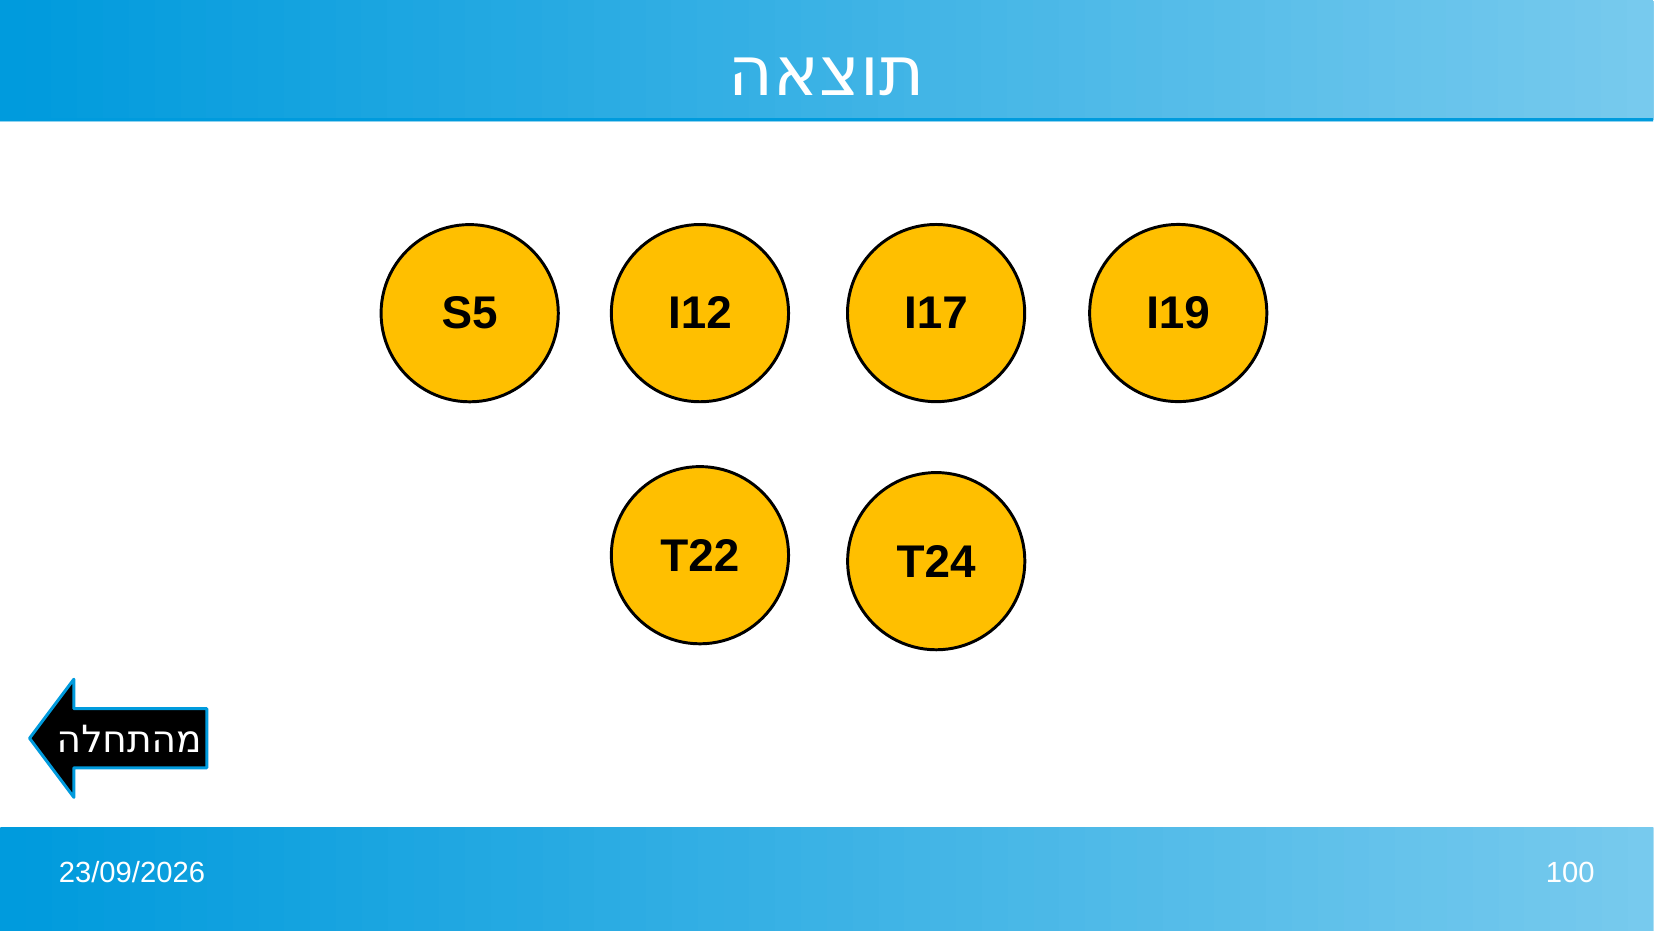

# תוצאה
I19
I17
I12
S5
T22
T24
מהתחלה
100